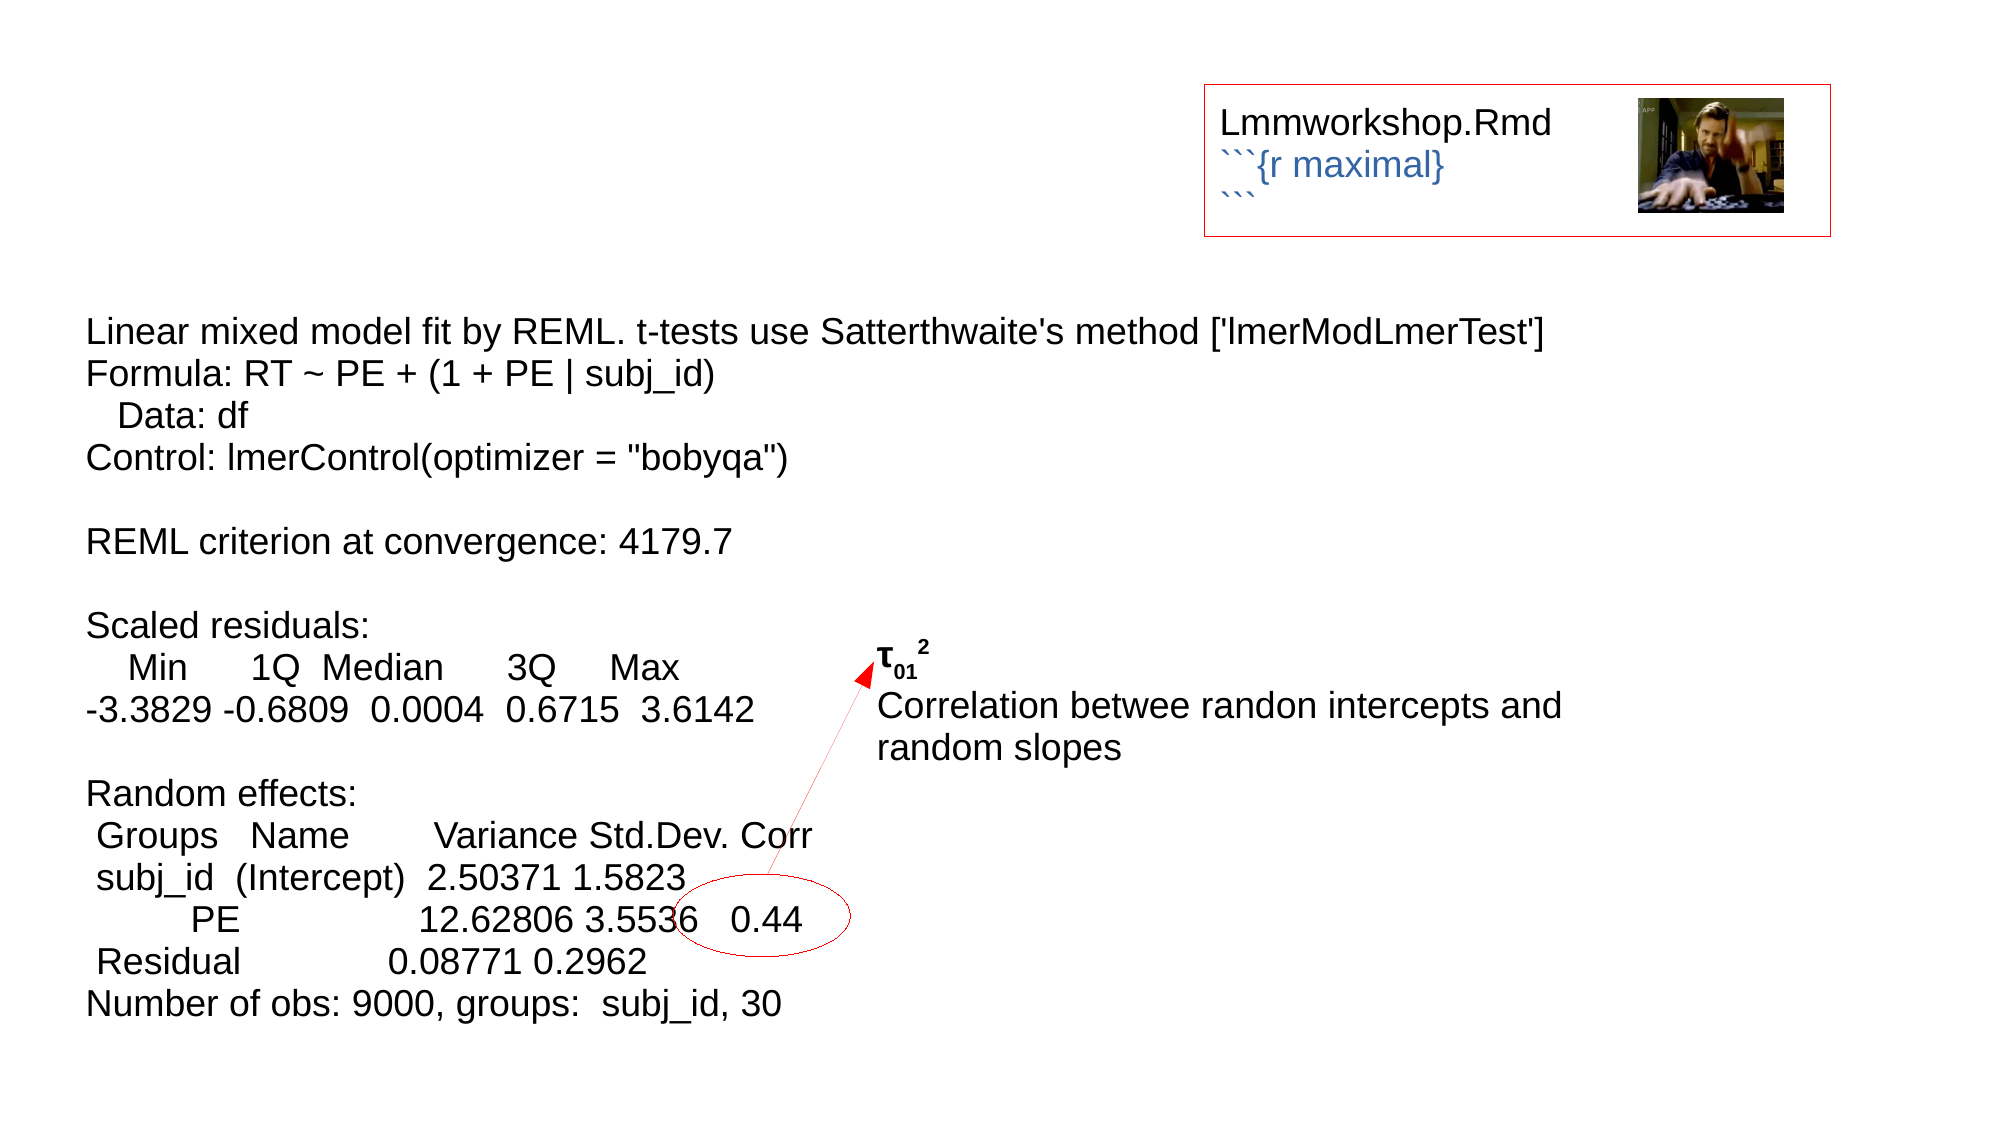

Lmmworkshop.Rmd
```{r maximal}
```
Linear mixed model fit by REML. t-tests use Satterthwaite's method ['lmerModLmerTest']
Formula: RT ~ PE + (1 + PE | subj_id)
 Data: df
Control: lmerControl(optimizer = "bobyqa")
REML criterion at convergence: 4179.7
Scaled residuals:
 Min 1Q Median 3Q Max
-3.3829 -0.6809 0.0004 0.6715 3.6142
Random effects:
 Groups Name Variance Std.Dev. Corr
 subj_id (Intercept) 2.50371 1.5823
 PE 12.62806 3.5536 0.44
 Residual 0.08771 0.2962
Number of obs: 9000, groups: subj_id, 30
τ012
Correlation betwee randon intercepts and random slopes